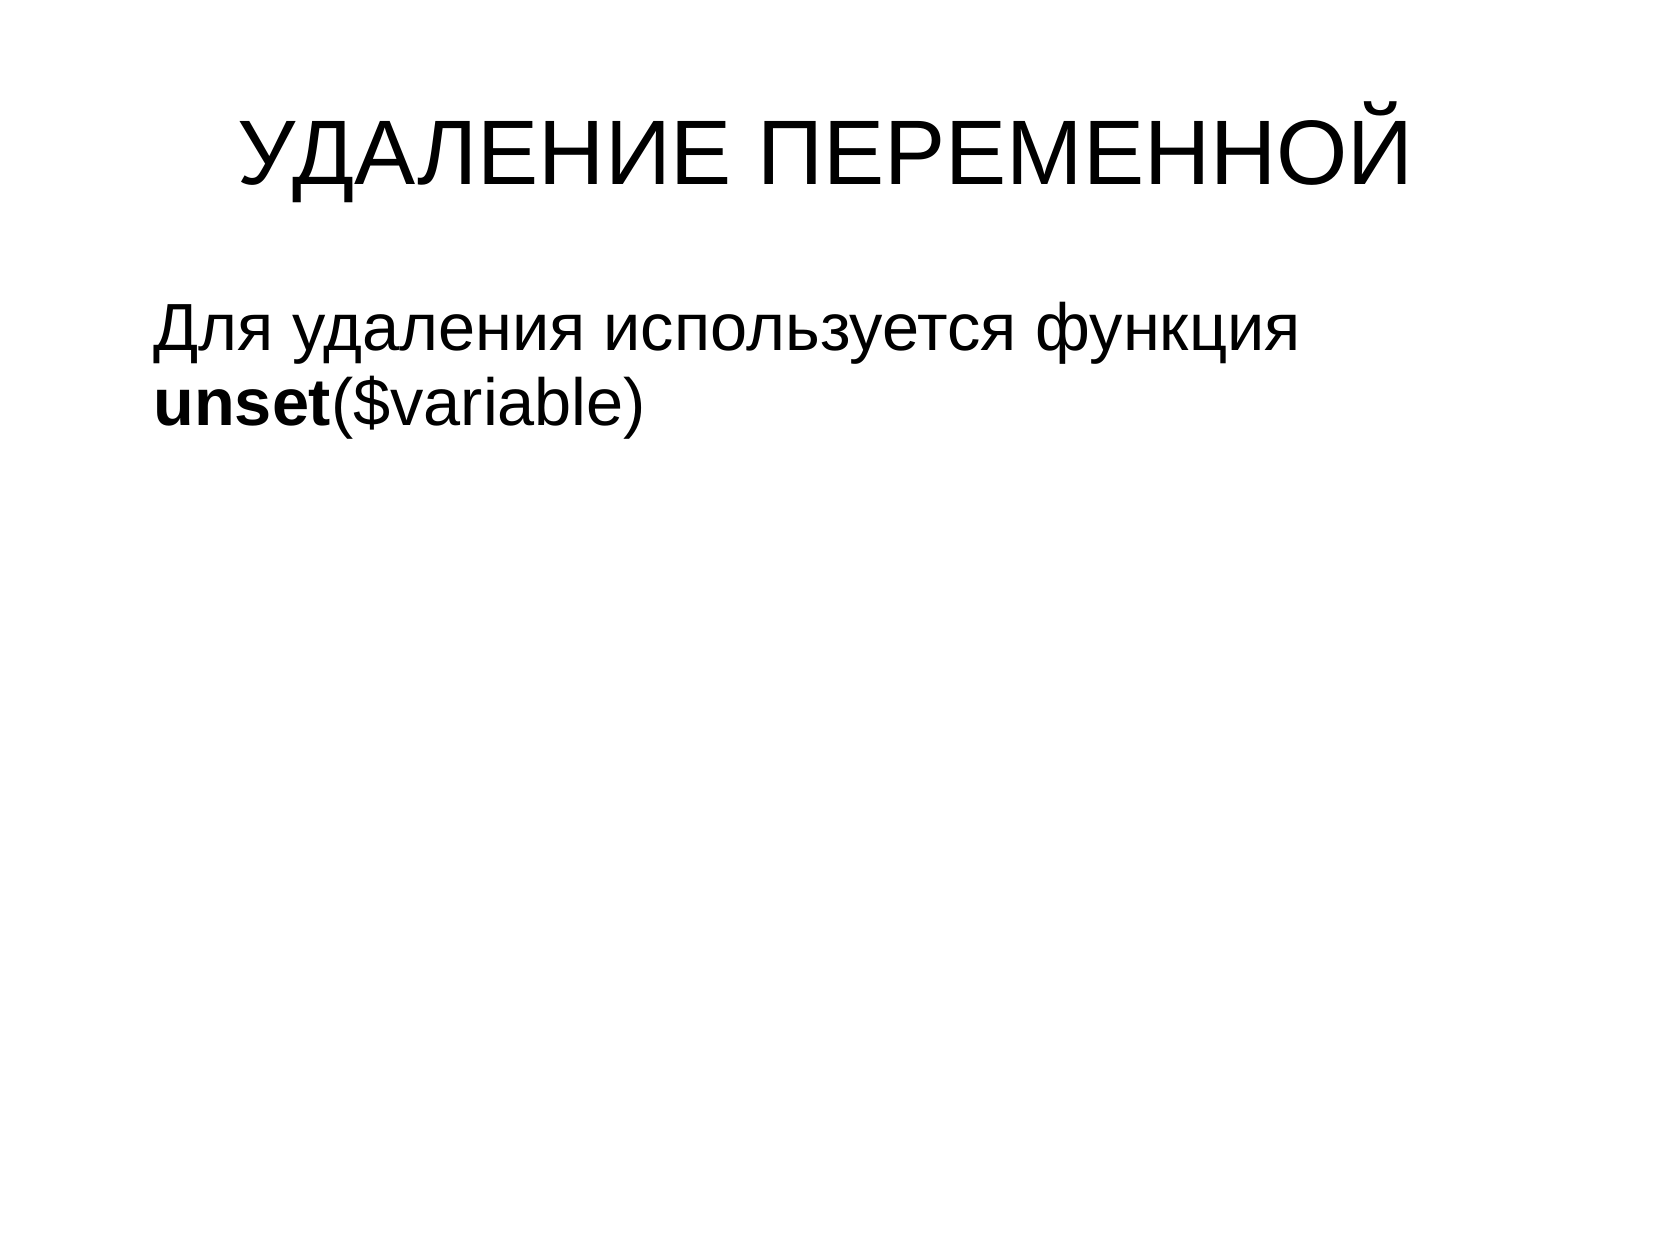

# УДАЛЕНИЕ ПЕРЕМЕННОЙ
Для удаления используется функция unset($variable)